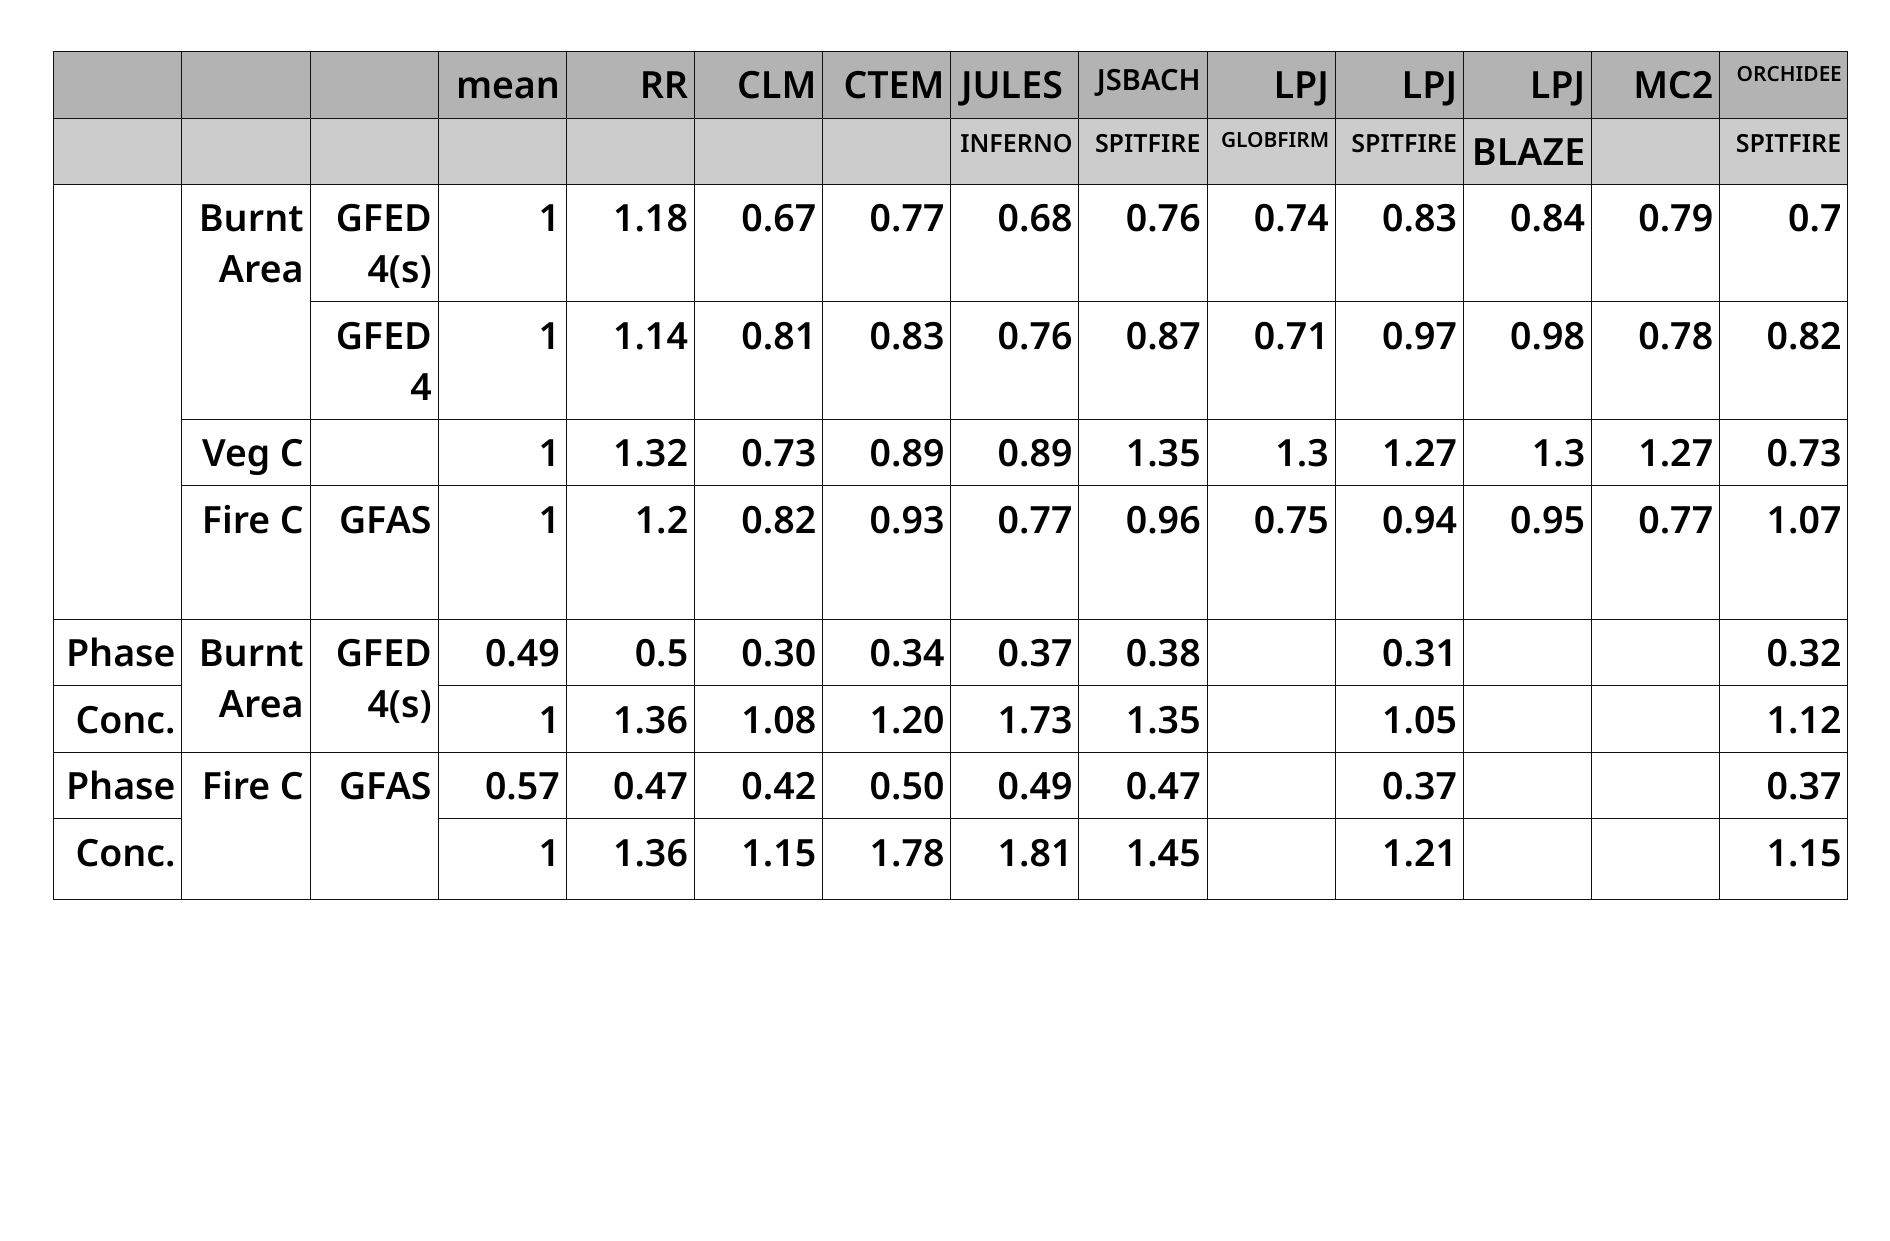

| | | | mean | RR | CLM | CTEM | JULES | JSBACH | LPJ | LPJ | LPJ | MC2 | ORCHIDEE |
| --- | --- | --- | --- | --- | --- | --- | --- | --- | --- | --- | --- | --- | --- |
| | | | | | | | INFERNO | SPITFIRE | GLOBFIRM | SPITFIRE | BLAZE | | SPITFIRE |
| | Burnt Area | GFED4(s) | 1 | 1.18 | 0.67 | 0.77 | 0.68 | 0.76 | 0.74 | 0.83 | 0.84 | 0.79 | 0.7 |
| | | GFED4 | 1 | 1.14 | 0.81 | 0.83 | 0.76 | 0.87 | 0.71 | 0.97 | 0.98 | 0.78 | 0.82 |
| | Veg C | | 1 | 1.32 | 0.73 | 0.89 | 0.89 | 1.35 | 1.3 | 1.27 | 1.3 | 1.27 | 0.73 |
| | Fire C | GFAS | 1 | 1.2 | 0.82 | 0.93 | 0.77 | 0.96 | 0.75 | 0.94 | 0.95 | 0.77 | 1.07 |
| Phase | Burnt Area | GFED4(s) | 0.49 | 0.5 | 0.30 | 0.34 | 0.37 | 0.38 | | 0.31 | | | 0.32 |
| Conc. | | | 1 | 1.36 | 1.08 | 1.20 | 1.73 | 1.35 | | 1.05 | | | 1.12 |
| Phase | Fire C | GFAS | 0.57 | 0.47 | 0.42 | 0.50 | 0.49 | 0.47 | | 0.37 | | | 0.37 |
| Conc. | | | 1 | 1.36 | 1.15 | 1.78 | 1.81 | 1.45 | | 1.21 | | | 1.15 |